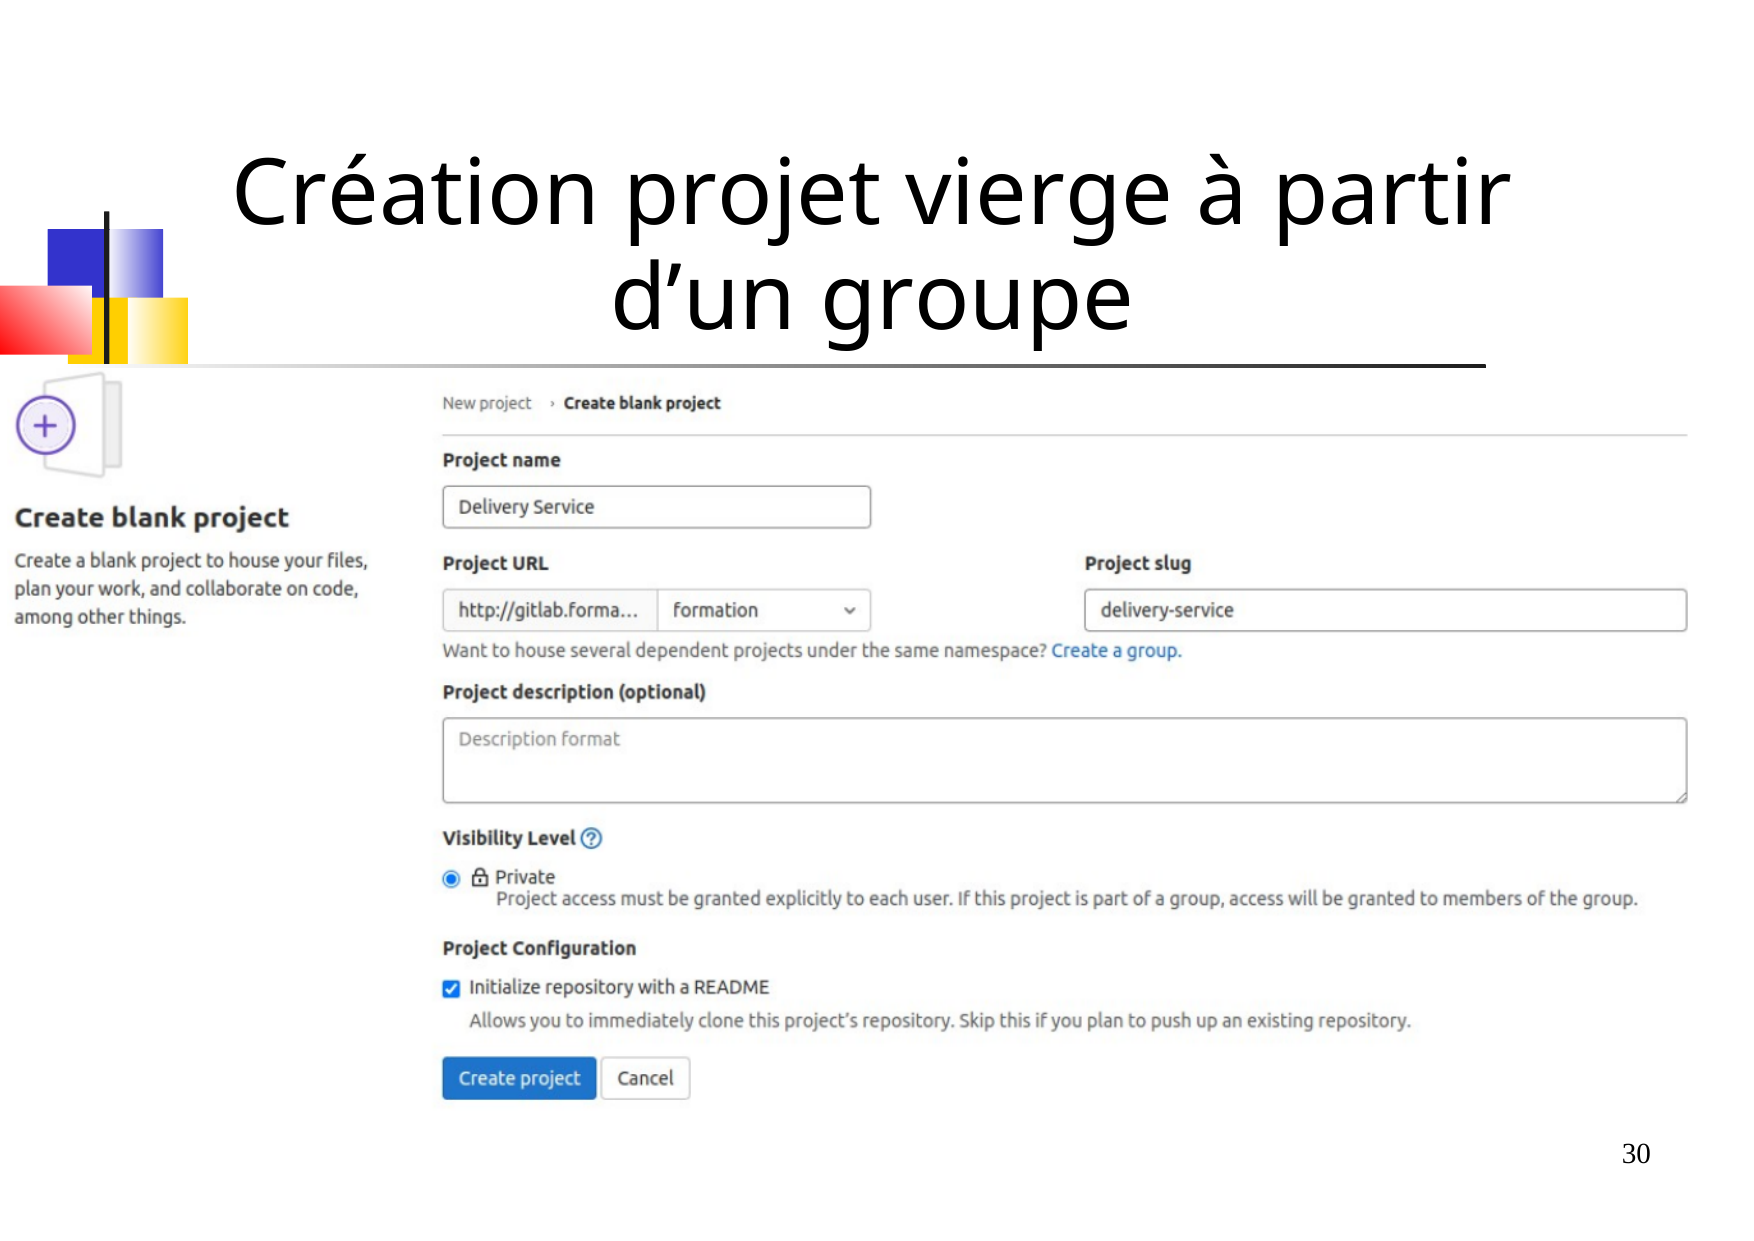

# Création projet vierge à partir d’un groupe